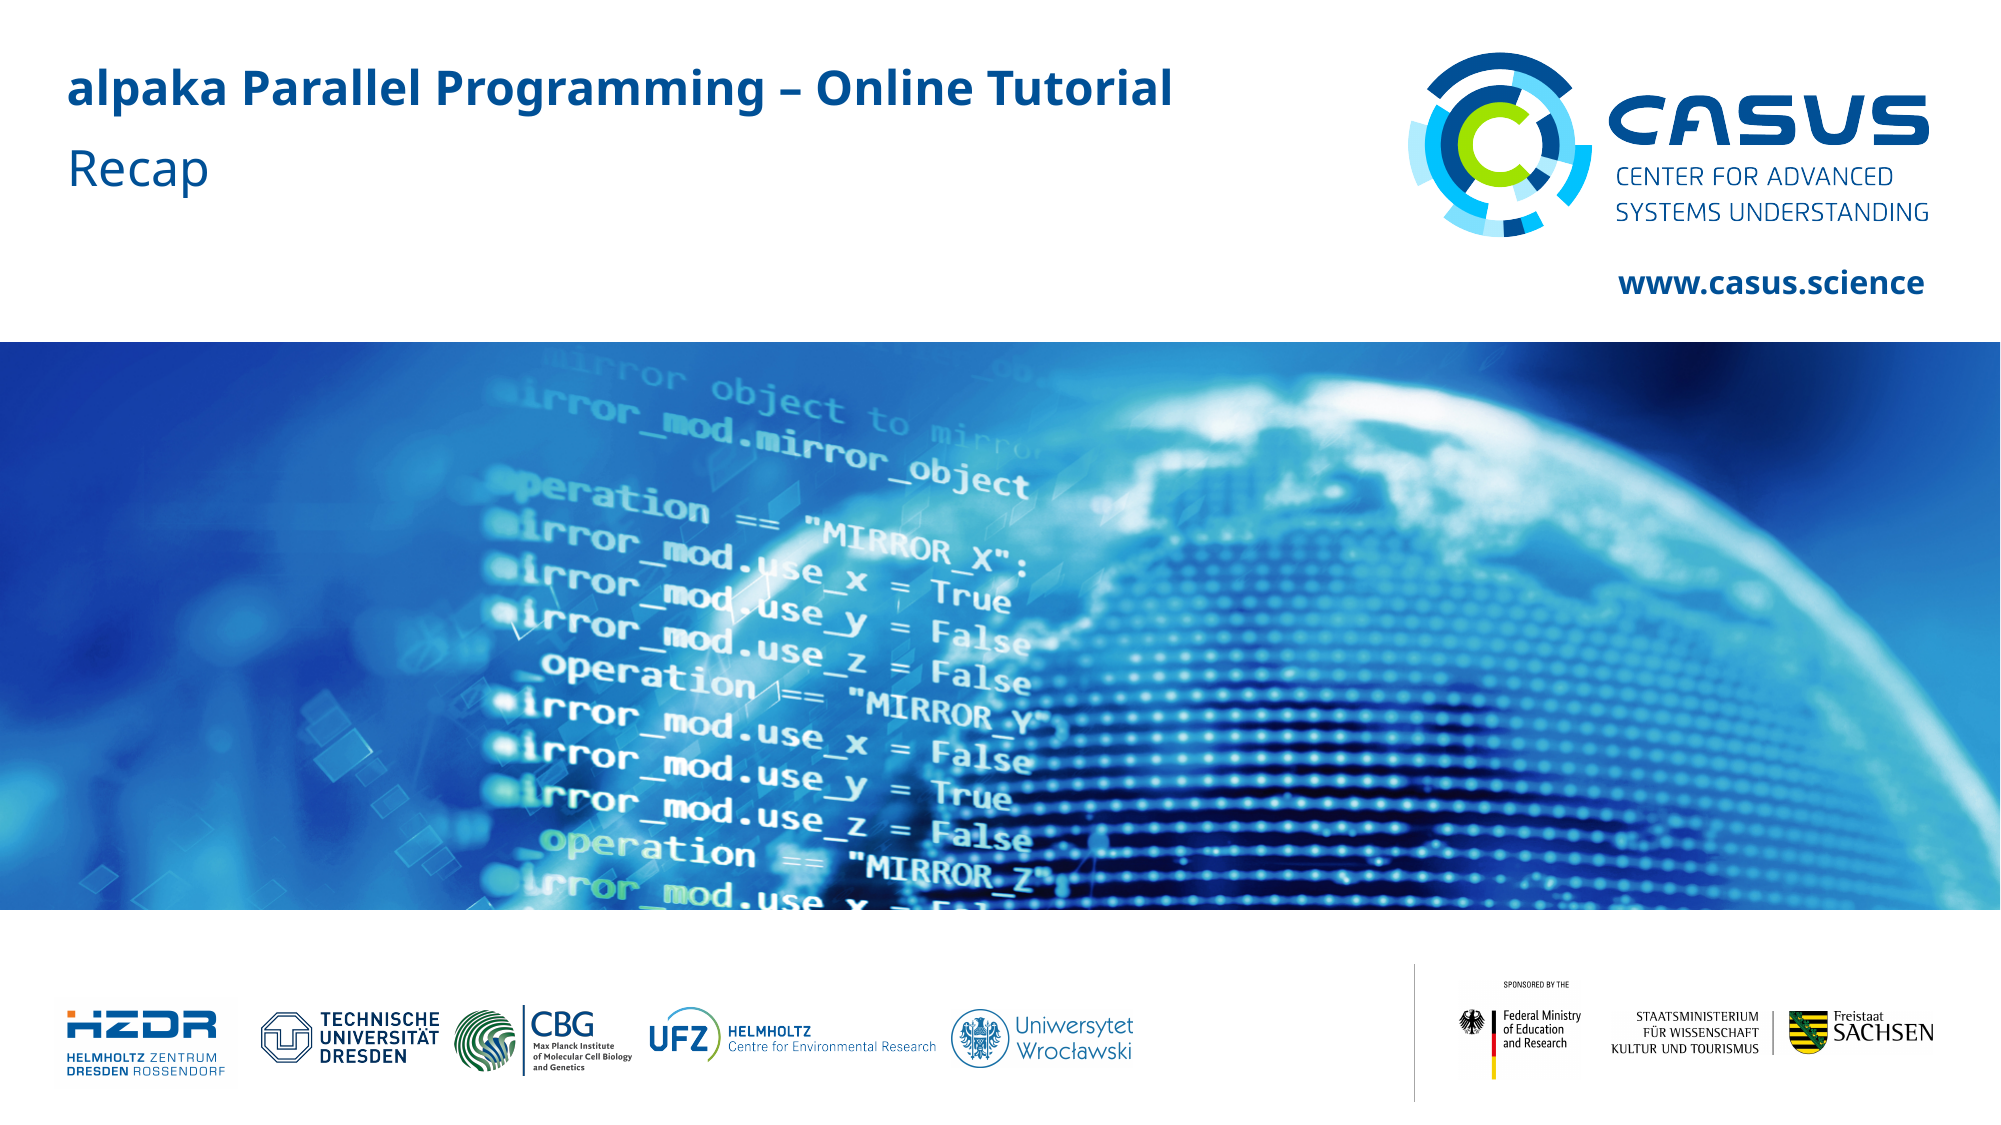

# alpaka Parallel Programming – Online Tutorial
Recap